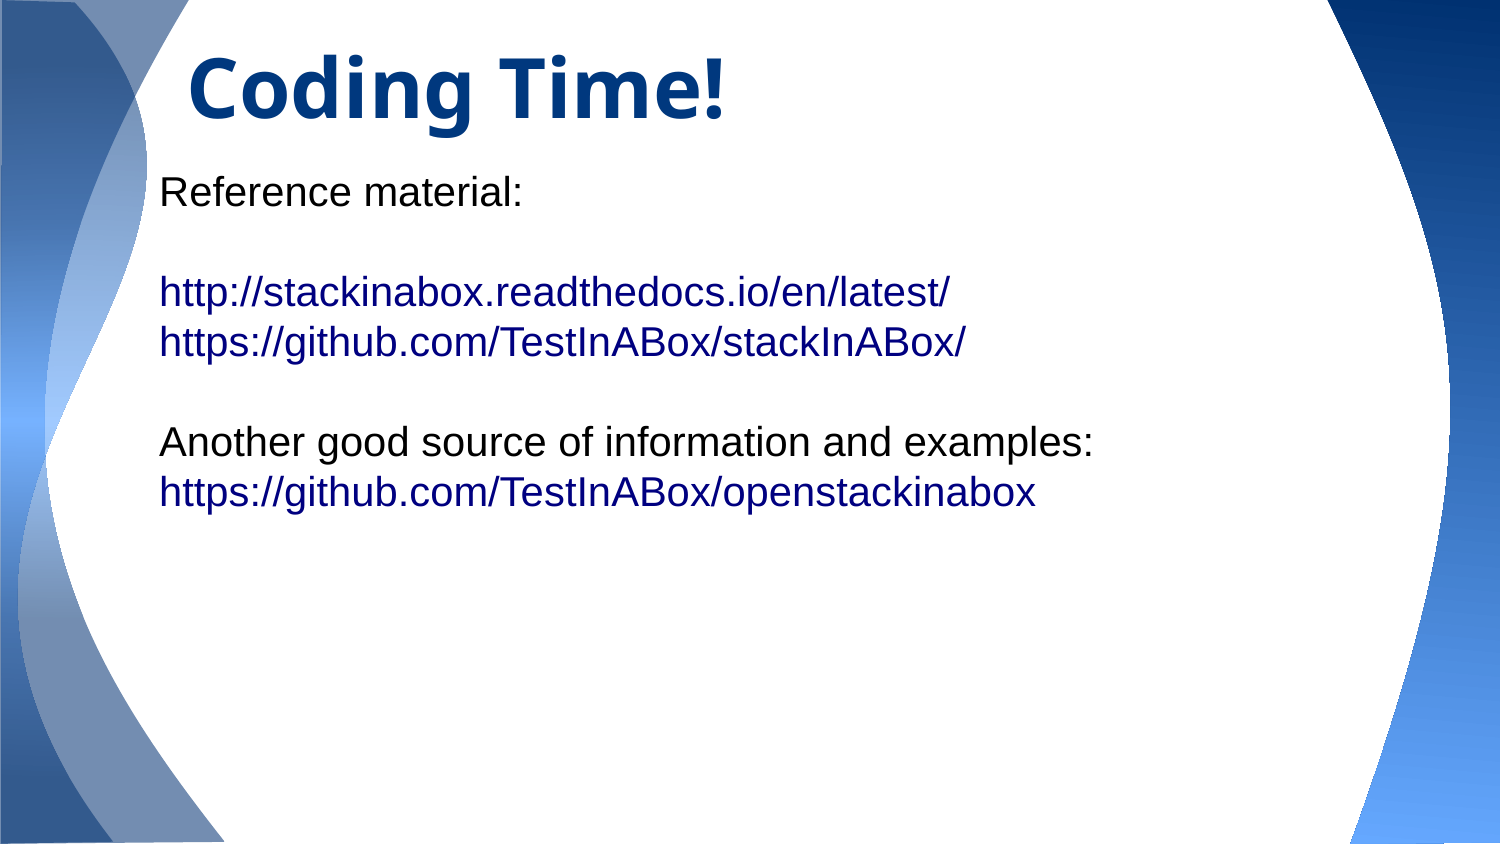

Coding Time!
# Reference material: http://stackinabox.readthedocs.io/en/latest/ https://github.com/TestInABox/stackInABox/ Another good source of information and examples: https://github.com/TestInABox/openstackinabox